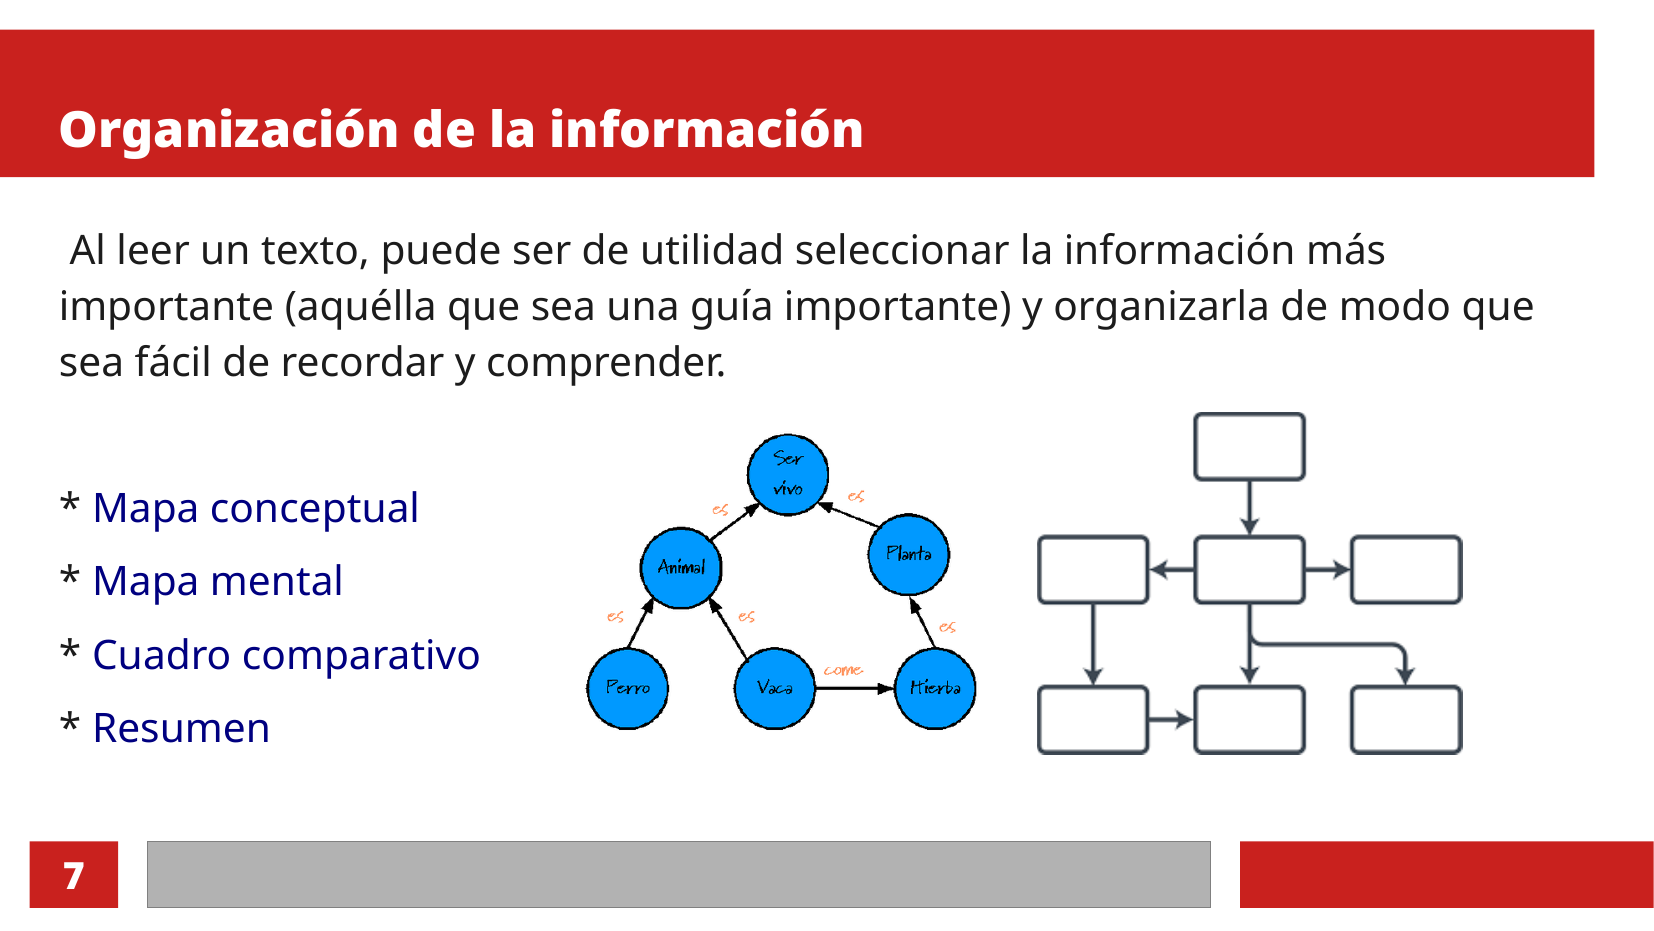

# Organización de la información
 Al leer un texto, puede ser de utilidad seleccionar la información más importante (aquélla que sea una guía importante) y organizarla de modo que sea fácil de recordar y comprender.
* Mapa conceptual
* Mapa mental
* Cuadro comparativo
* Resumen
7